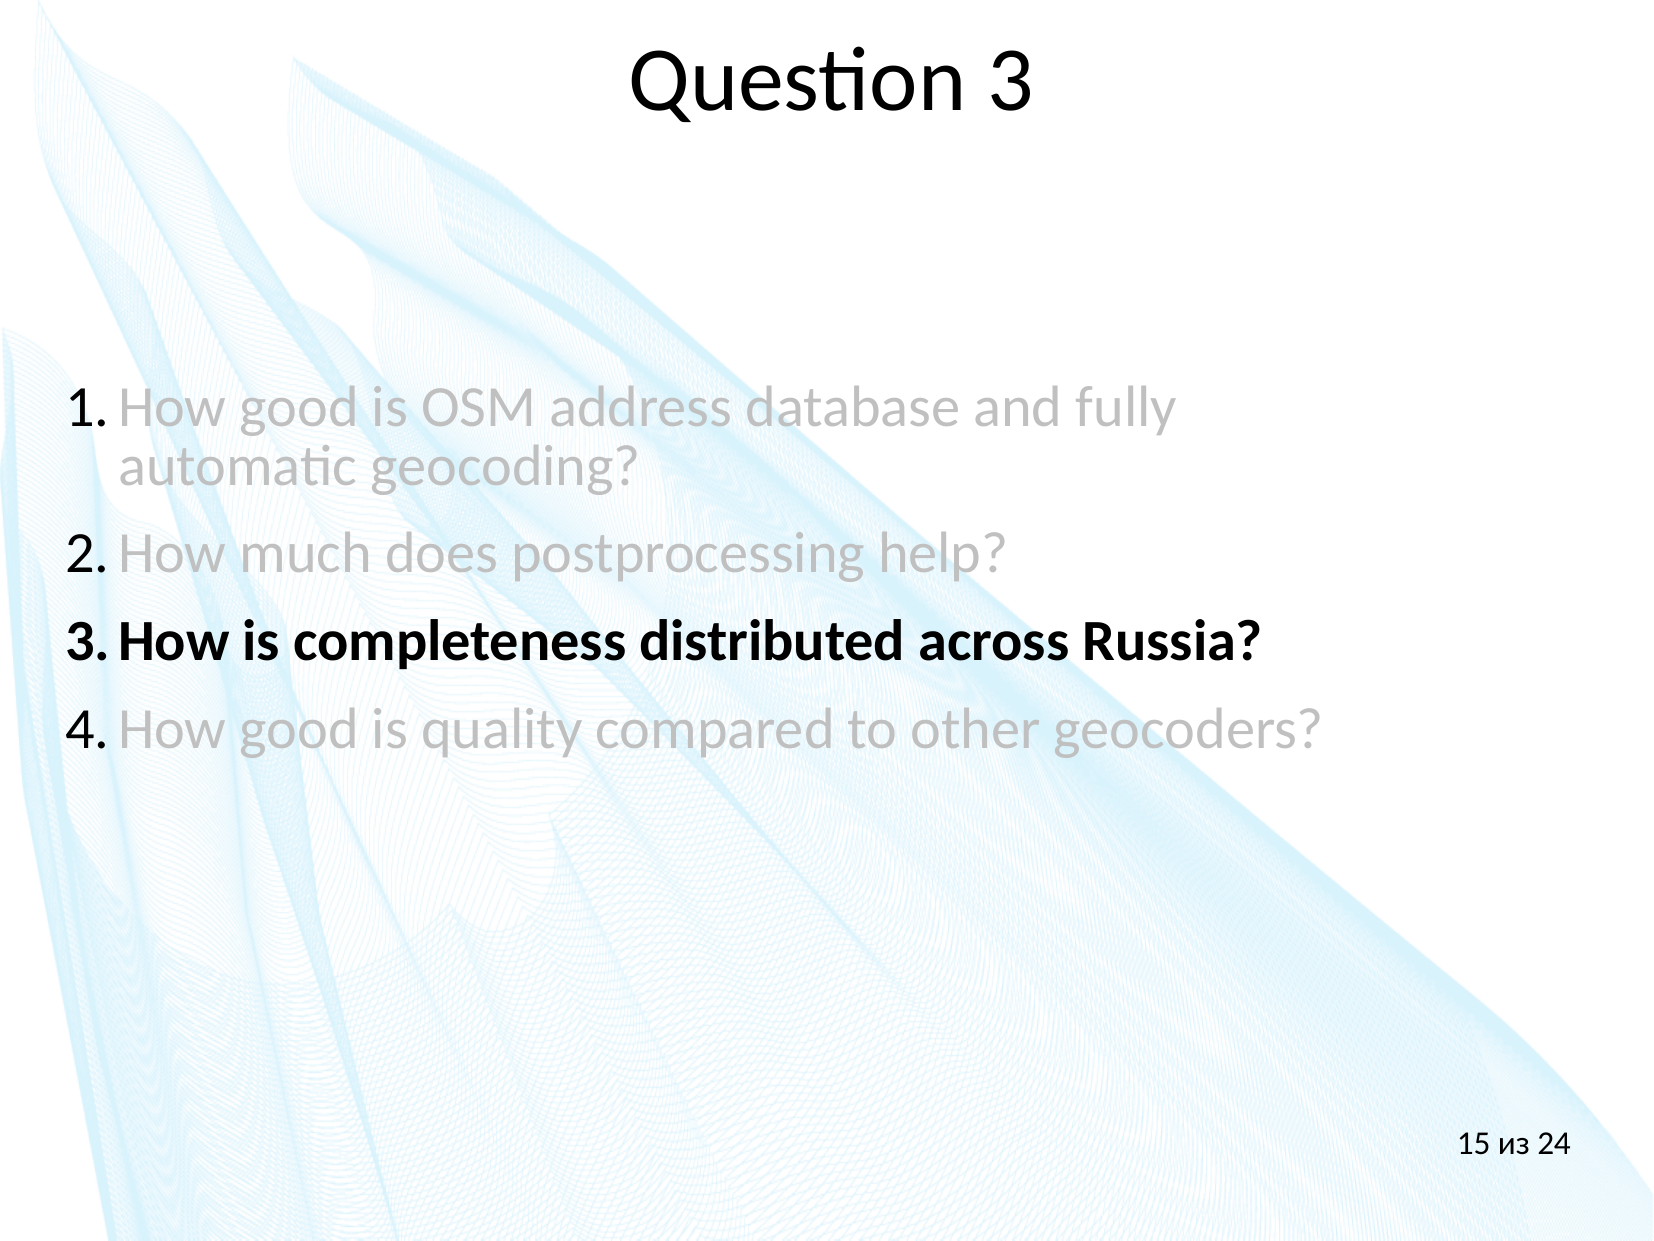

Question 3
# How good is OSM address database and fully automatic geocoding?
How much does postprocessing help?
How is completeness distributed across Russia?
How good is quality compared to other geocoders?
15